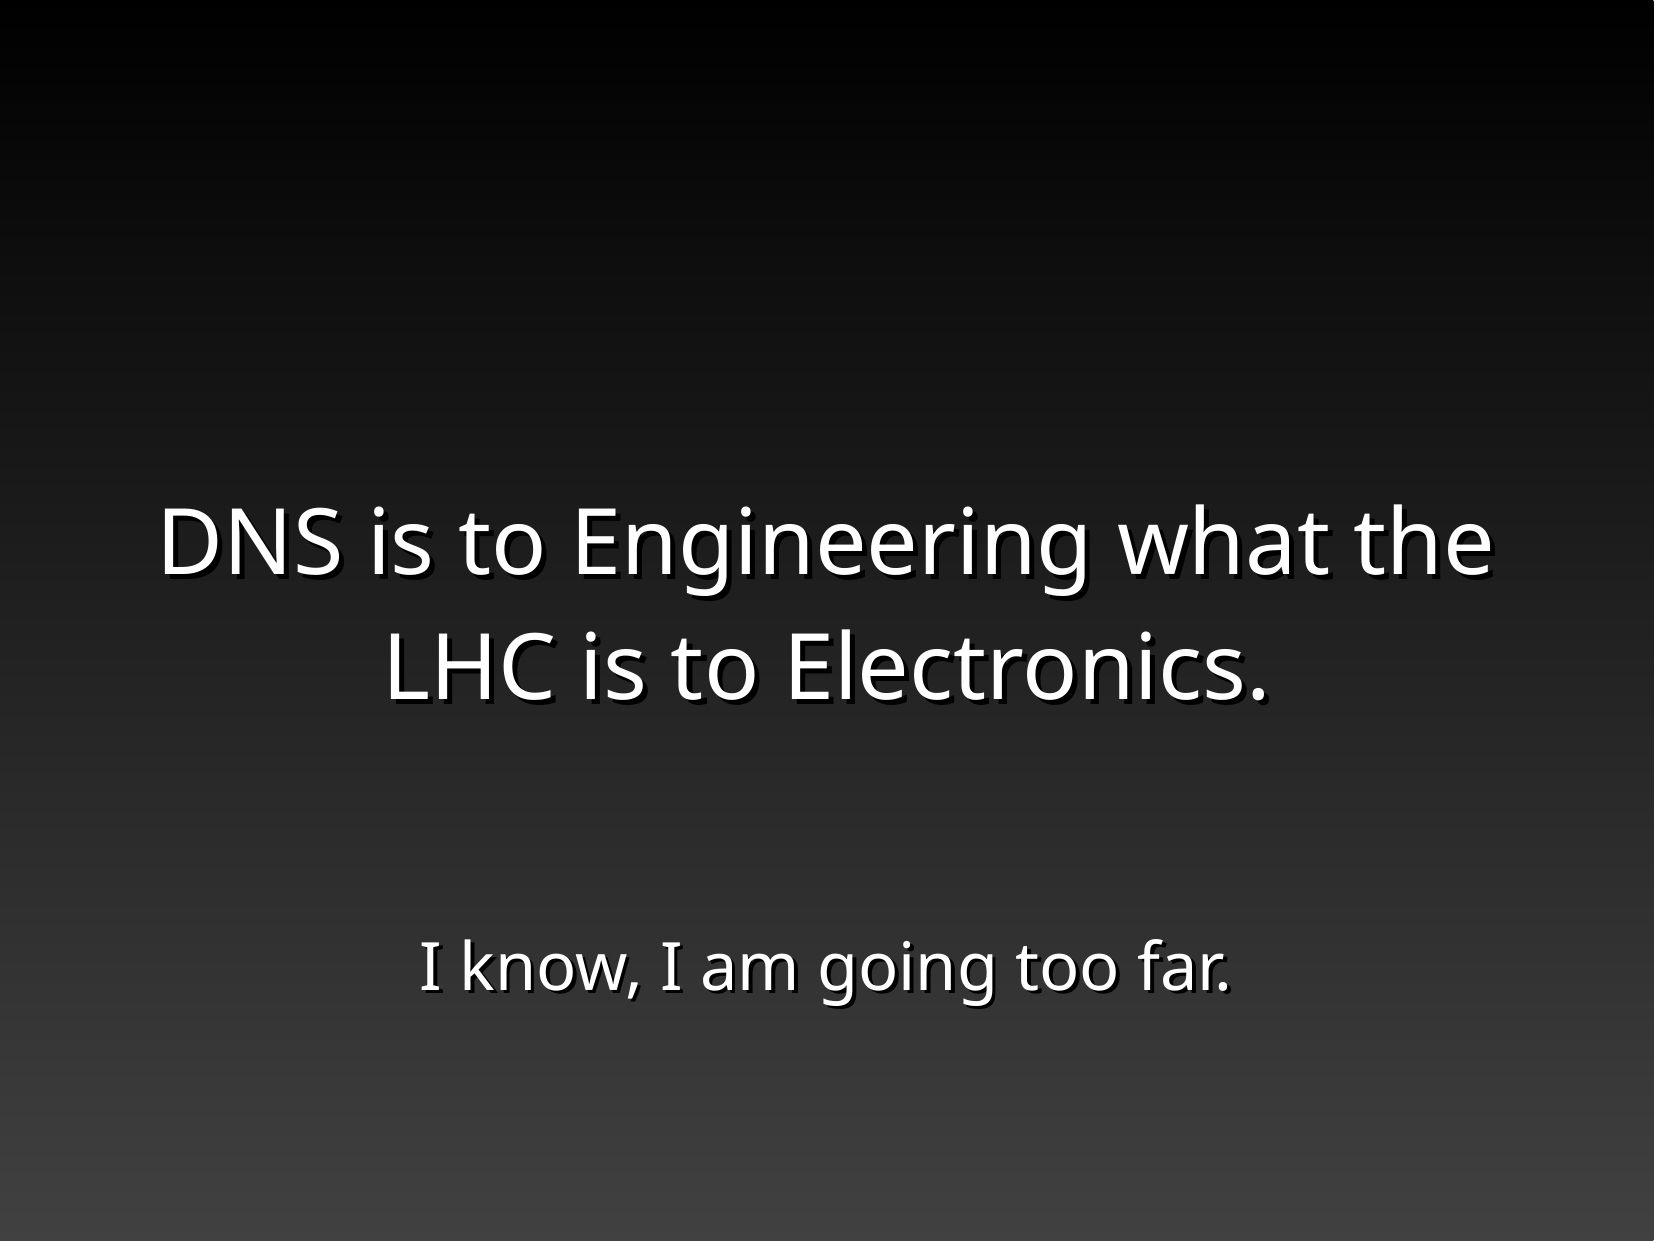

# DNS is to Engineering what the LHC is to Electronics.
I know, I am going too far.